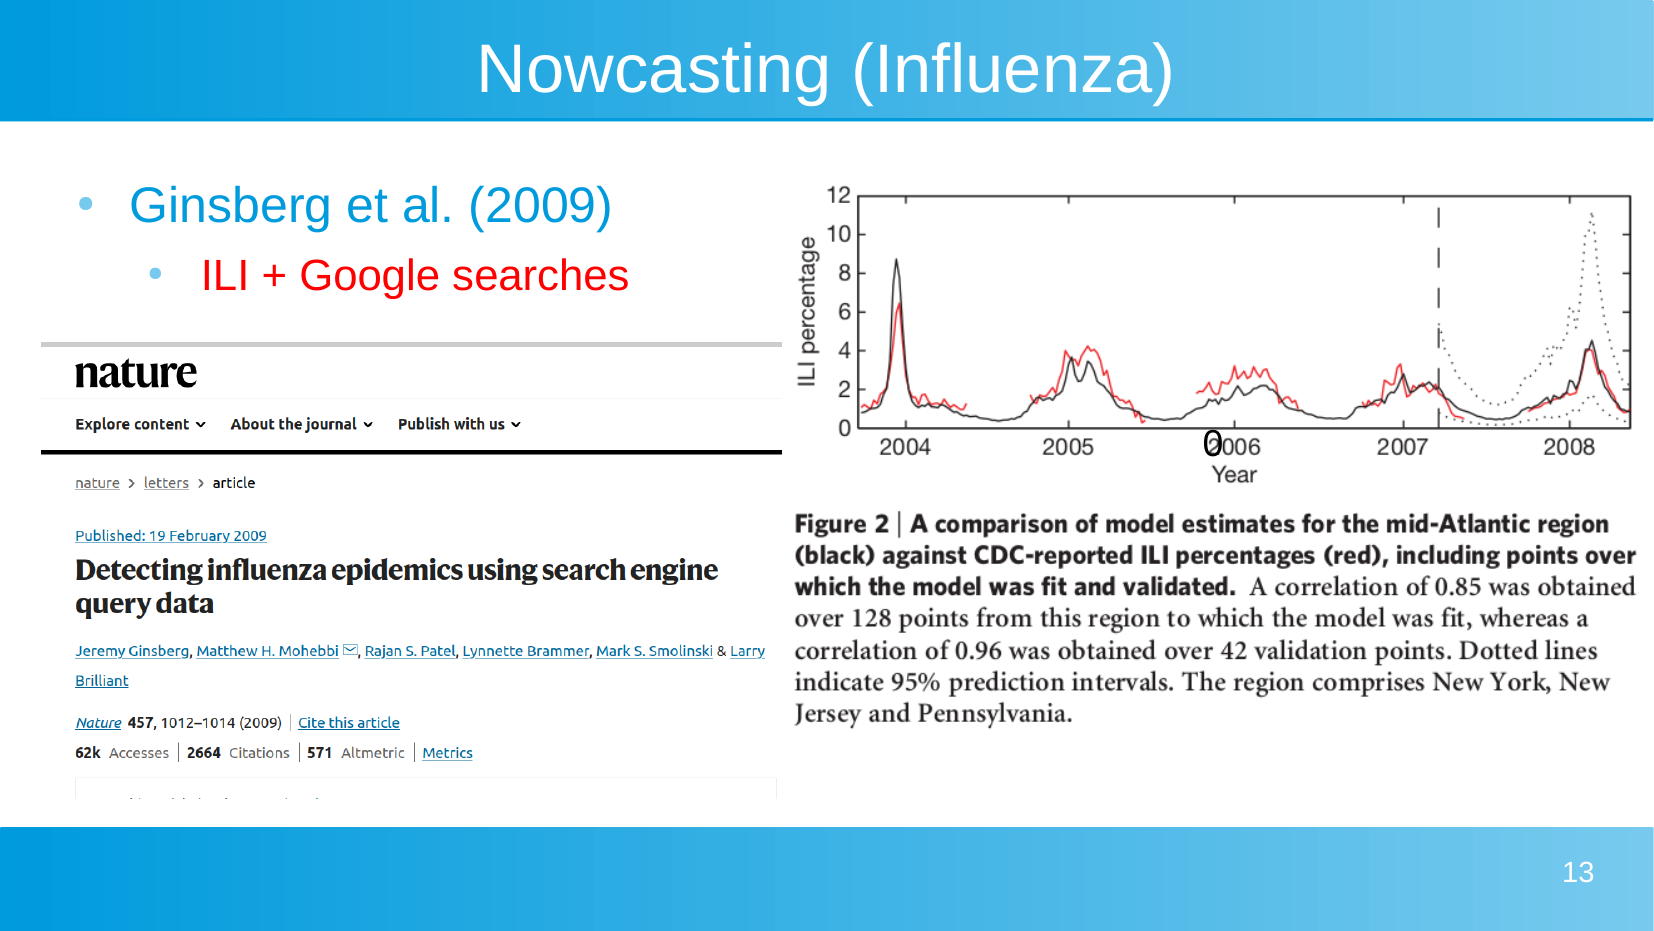

# Nowcasting (Influenza)
0
Ginsberg et al. (2009)
ILI + Google searches
13